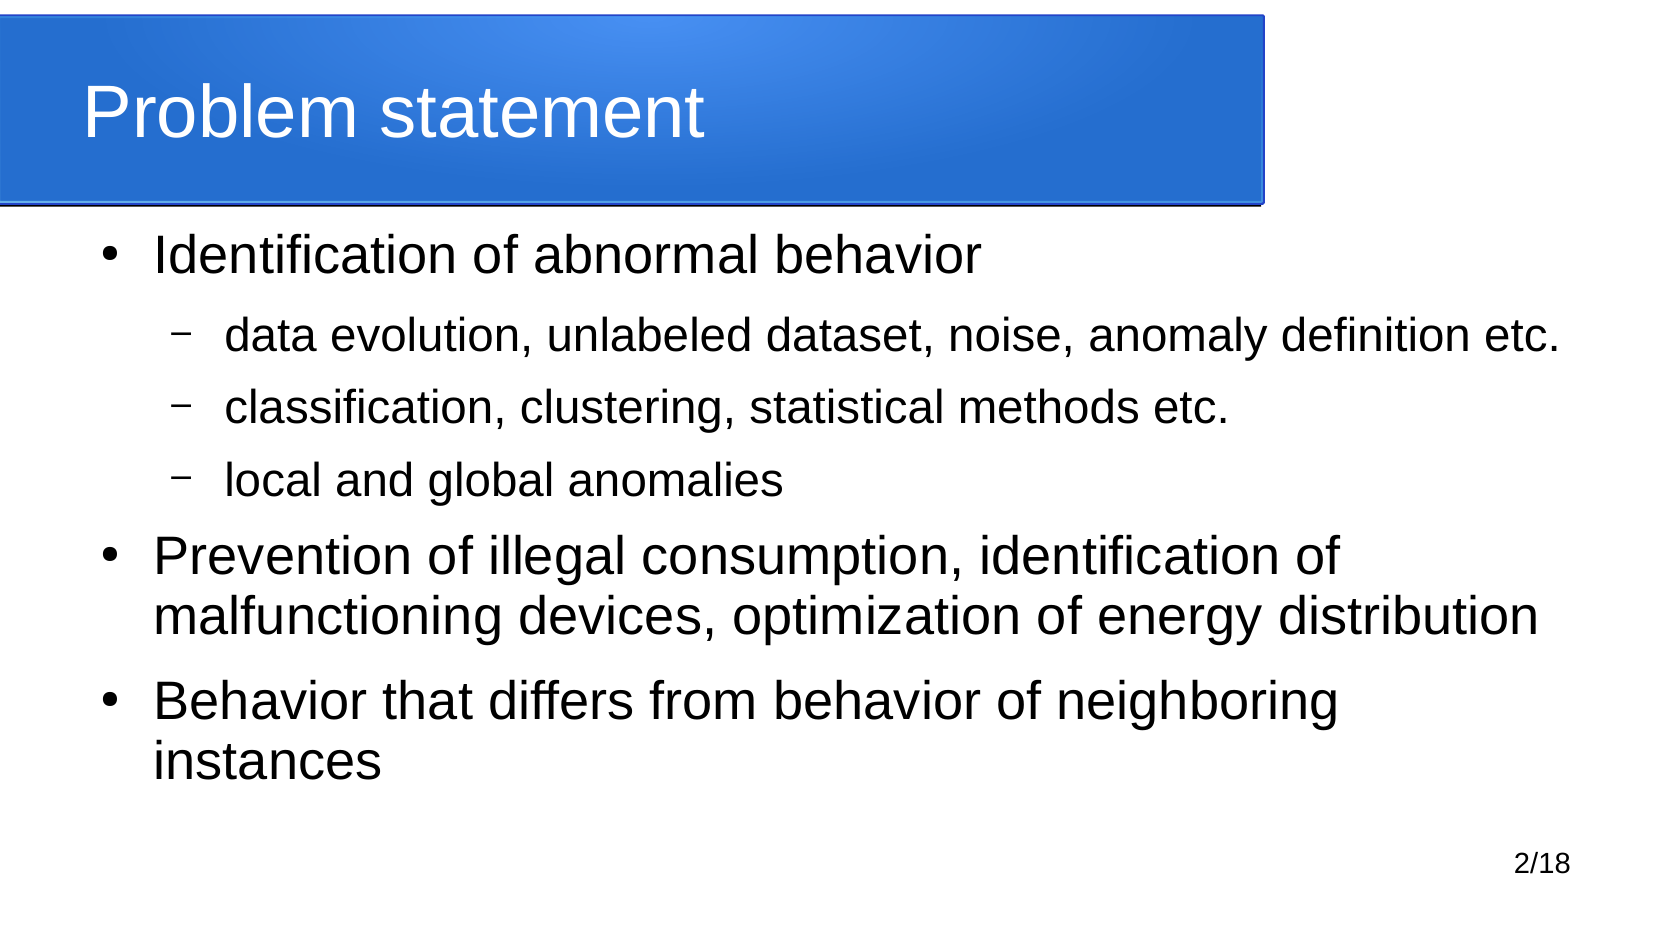

# Problem statement
Identification of abnormal behavior
data evolution, unlabeled dataset, noise, anomaly definition etc.
classification, clustering, statistical methods etc.
local and global anomalies
Prevention of illegal consumption, identification of malfunctioning devices, optimization of energy distribution
Behavior that differs from behavior of neighboring instances
2